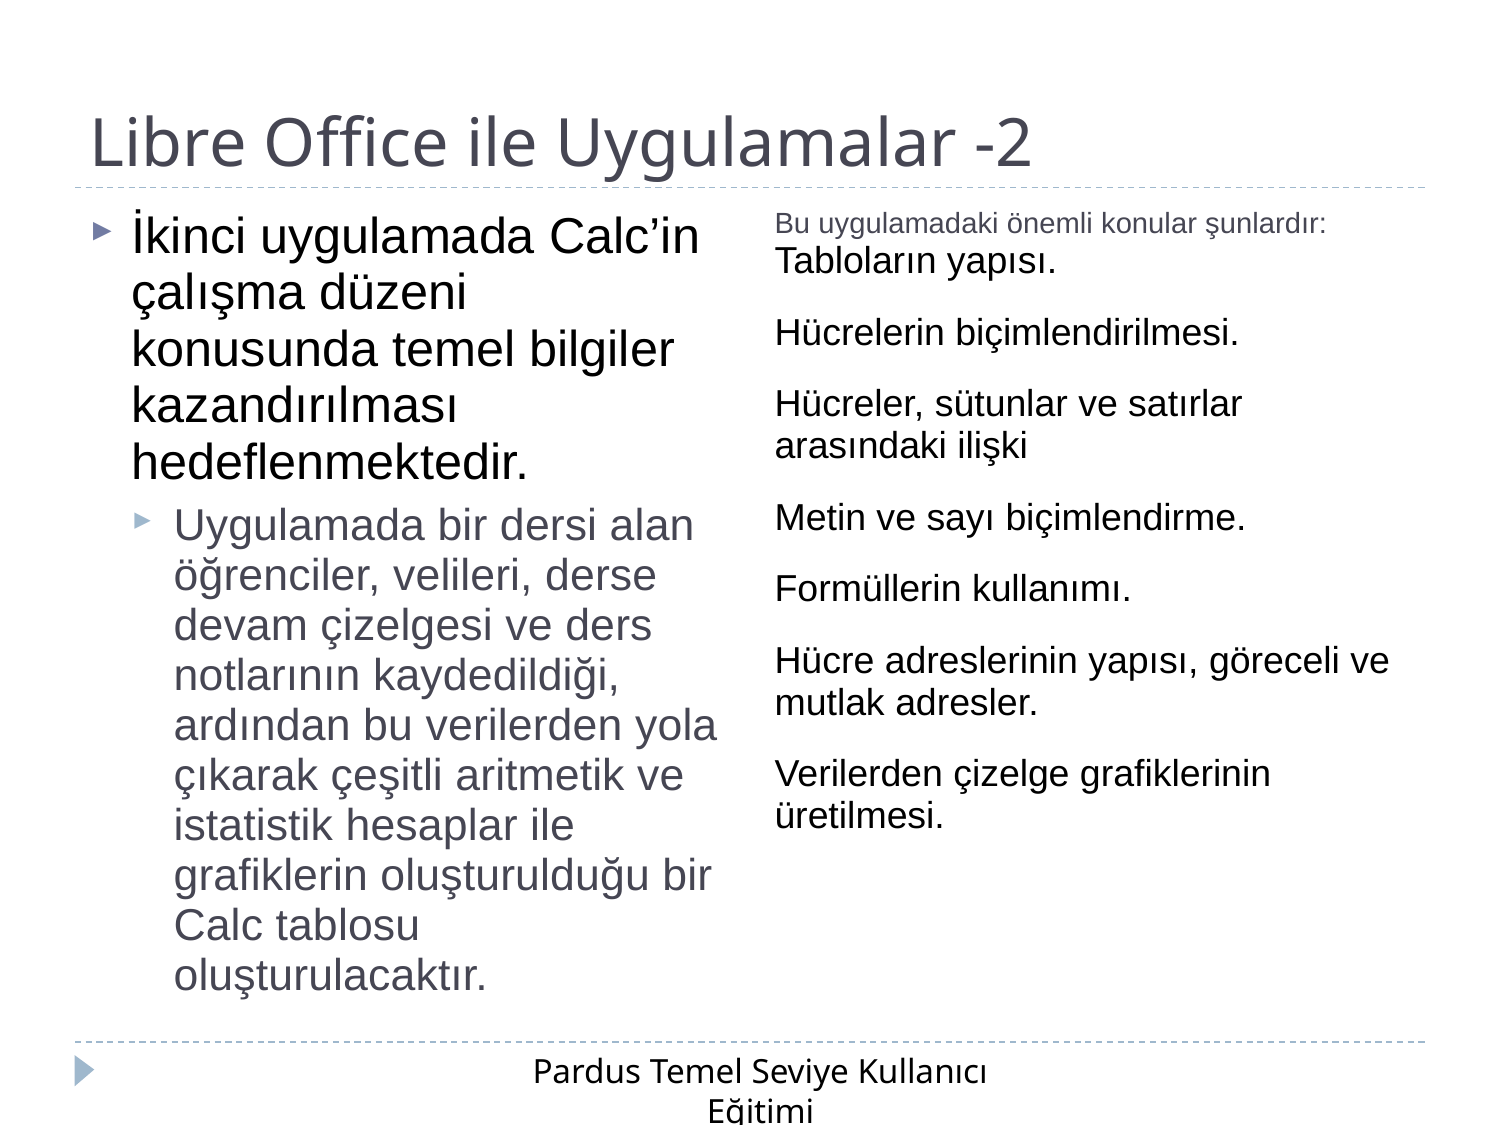

# Libre Office ile Uygulamalar -2
Bu uygulamadaki önemli konular şunlardır:
Tabloların yapısı.
Hücrelerin biçimlendirilmesi.
Hücreler, sütunlar ve satırlar arasındaki ilişki
Metin ve sayı biçimlendirme.
Formüllerin kullanımı.
Hücre adreslerinin yapısı, göreceli ve mutlak adresler.
Verilerden çizelge grafiklerinin üretilmesi.
İkinci uygulamada Calc’in çalışma düzeni konusunda temel bilgiler kazandırılması hedeflenmektedir.
Uygulamada bir dersi alan öğrenciler, velileri, derse devam çizelgesi ve ders notlarının kaydedildiği, ardından bu verilerden yola çıkarak çeşitli aritmetik ve istatistik hesaplar ile grafiklerin oluşturulduğu bir Calc tablosu oluşturulacaktır.